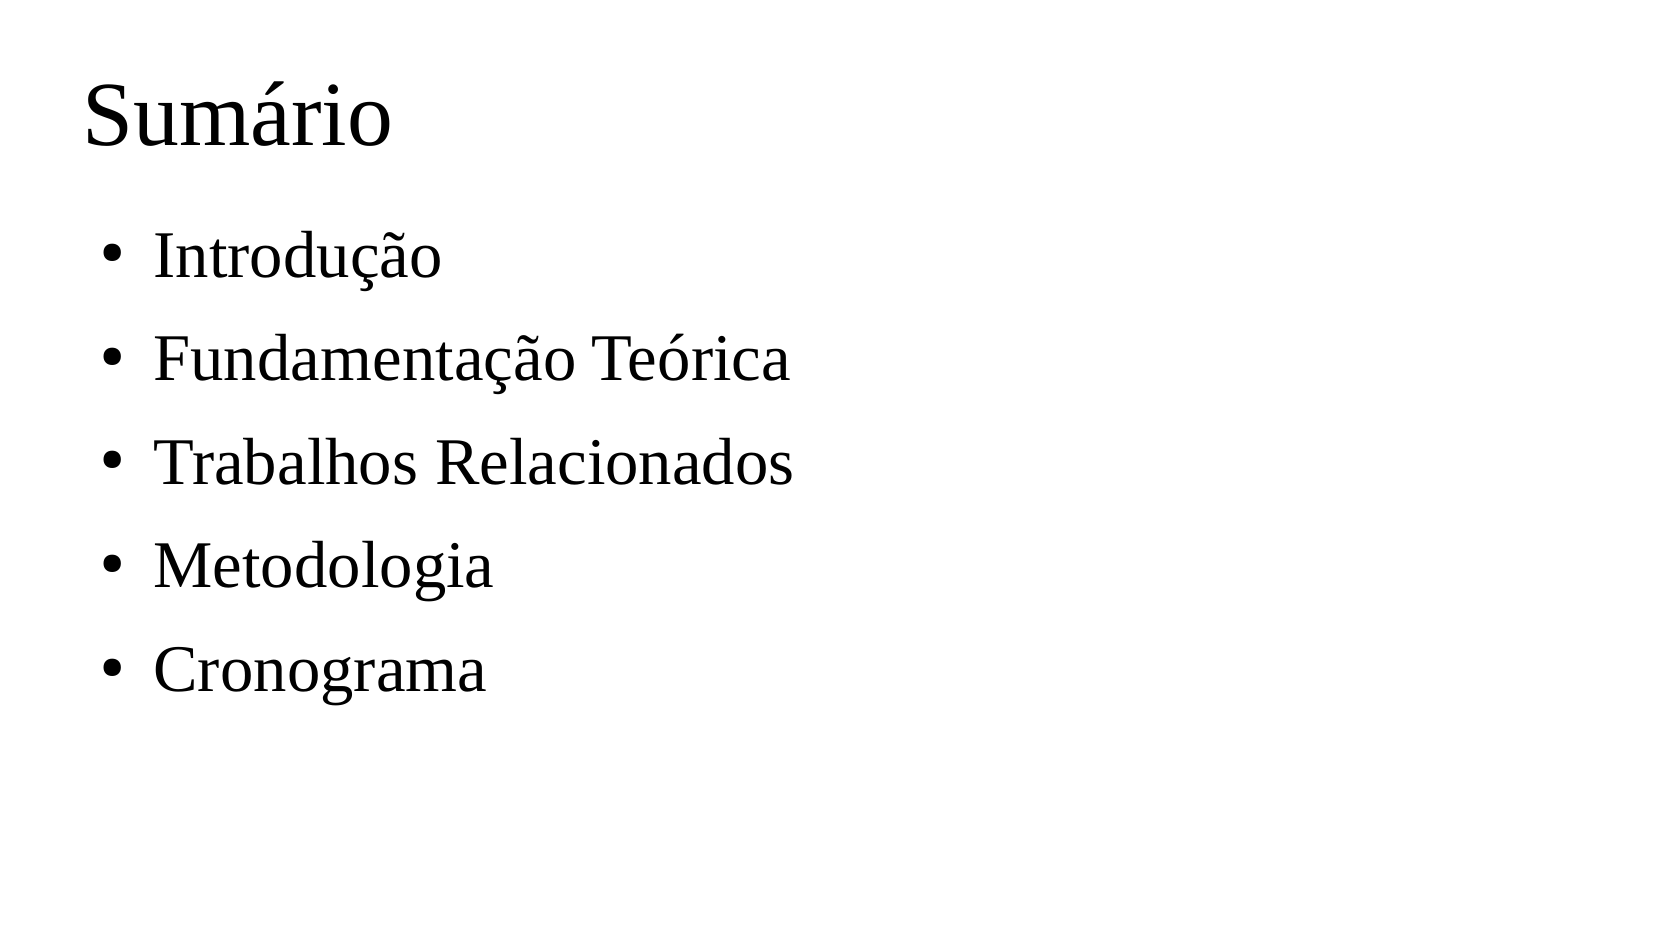

# Sumário
Introdução
Fundamentação Teórica
Trabalhos Relacionados
Metodologia
Cronograma